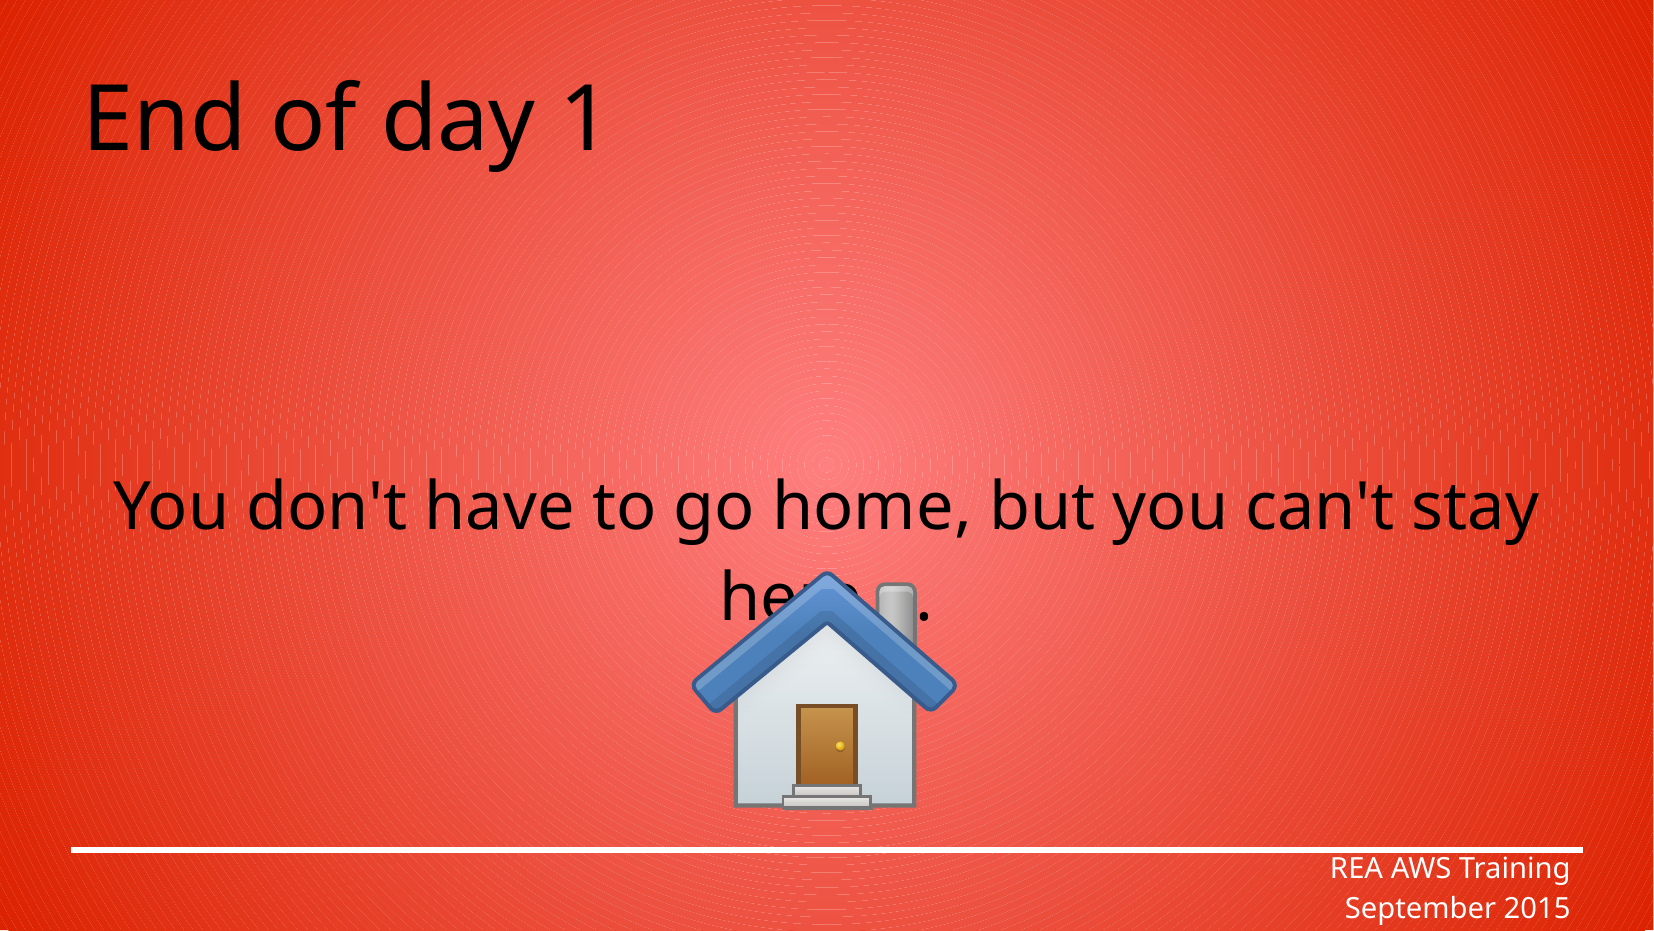

# End of day 1
You don't have to go home, but you can't stay here ...